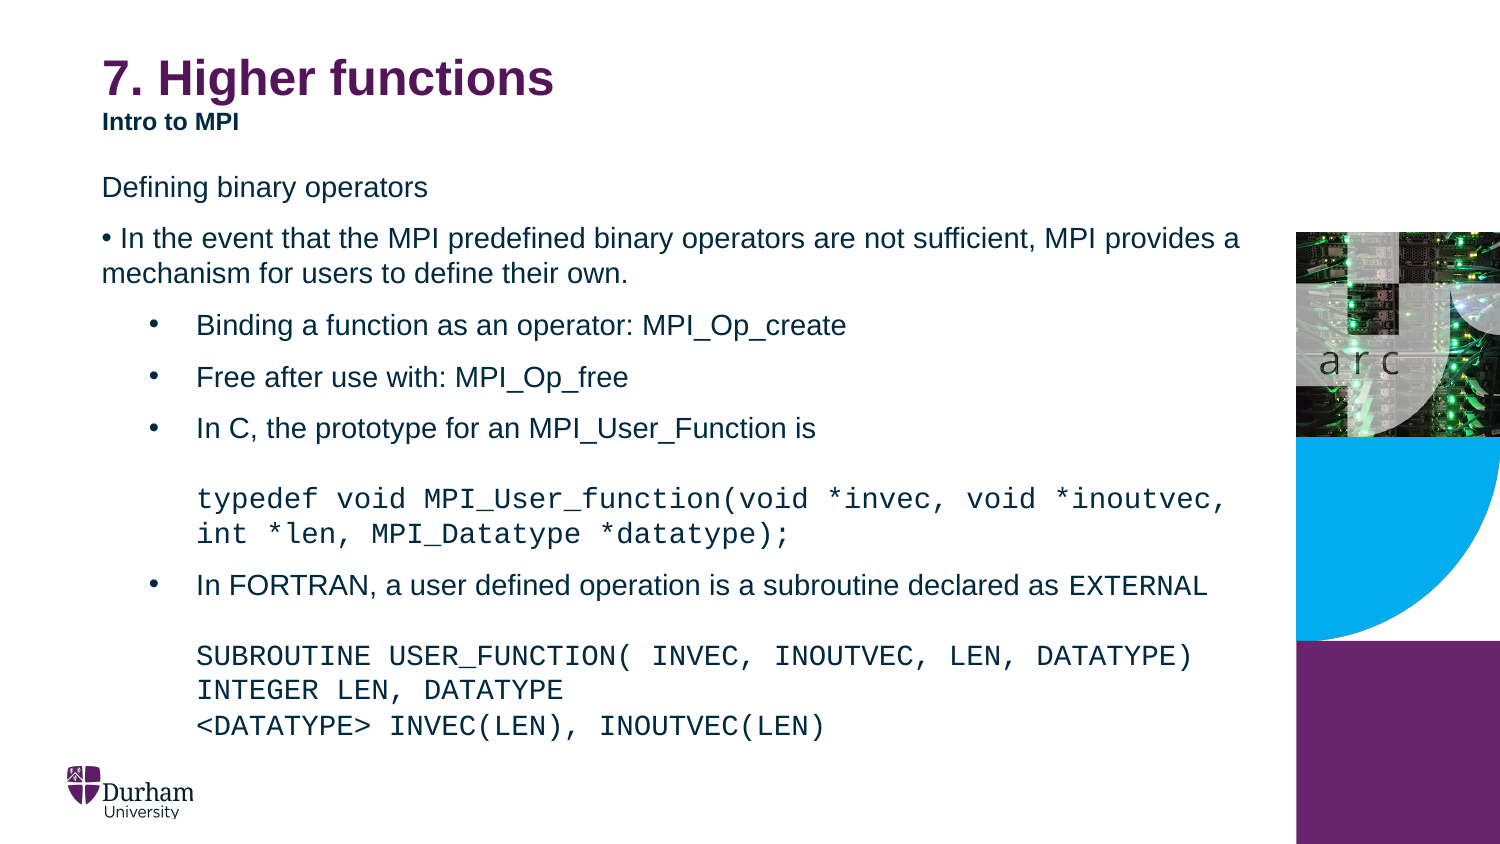

# 7. Higher functions Intro to MPI
Defining binary operators
 In the event that the MPI predefined binary operators are not sufficient, MPI provides a mechanism for users to define their own.
Binding a function as an operator: MPI_Op_create
Free after use with: MPI_Op_free
In C, the prototype for an MPI_User_Function is
typedef void MPI_User_function(void *invec, void *inoutvec, int *len, MPI_Datatype *datatype);
In FORTRAN, a user defined operation is a subroutine declared as EXTERNAL
SUBROUTINE USER_FUNCTION( INVEC, INOUTVEC, LEN, DATATYPE)
INTEGER LEN, DATATYPE
<DATATYPE> INVEC(LEN), INOUTVEC(LEN)